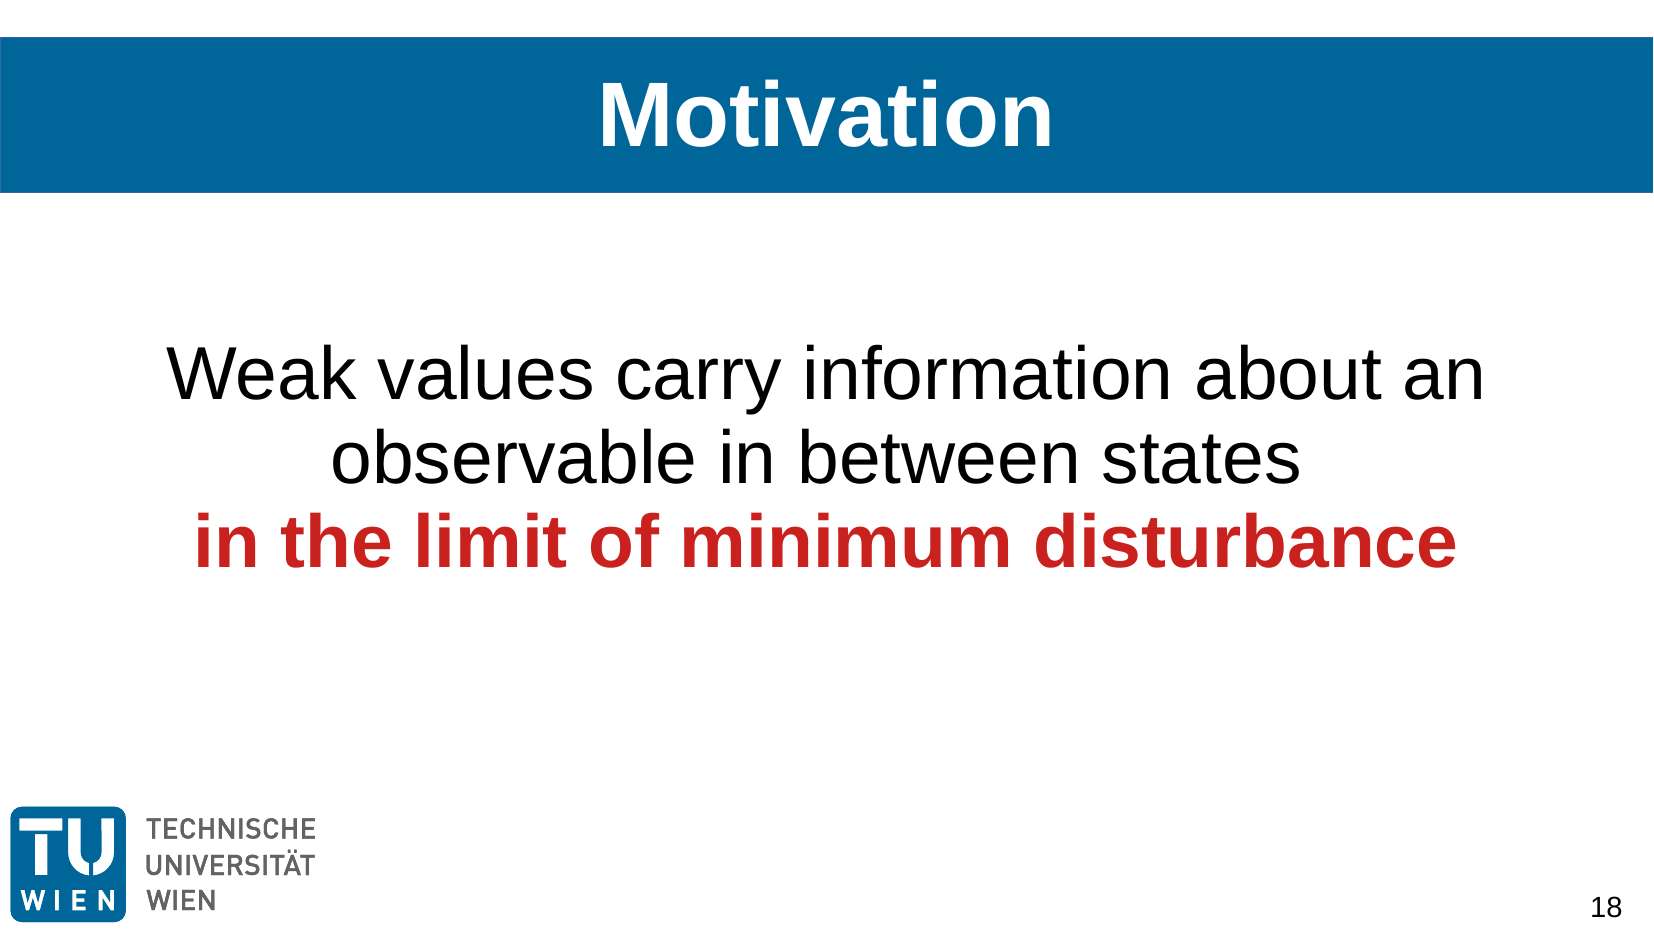

# Motivation
Weak values carry information about an observable in between states
in the limit of minimum disturbance